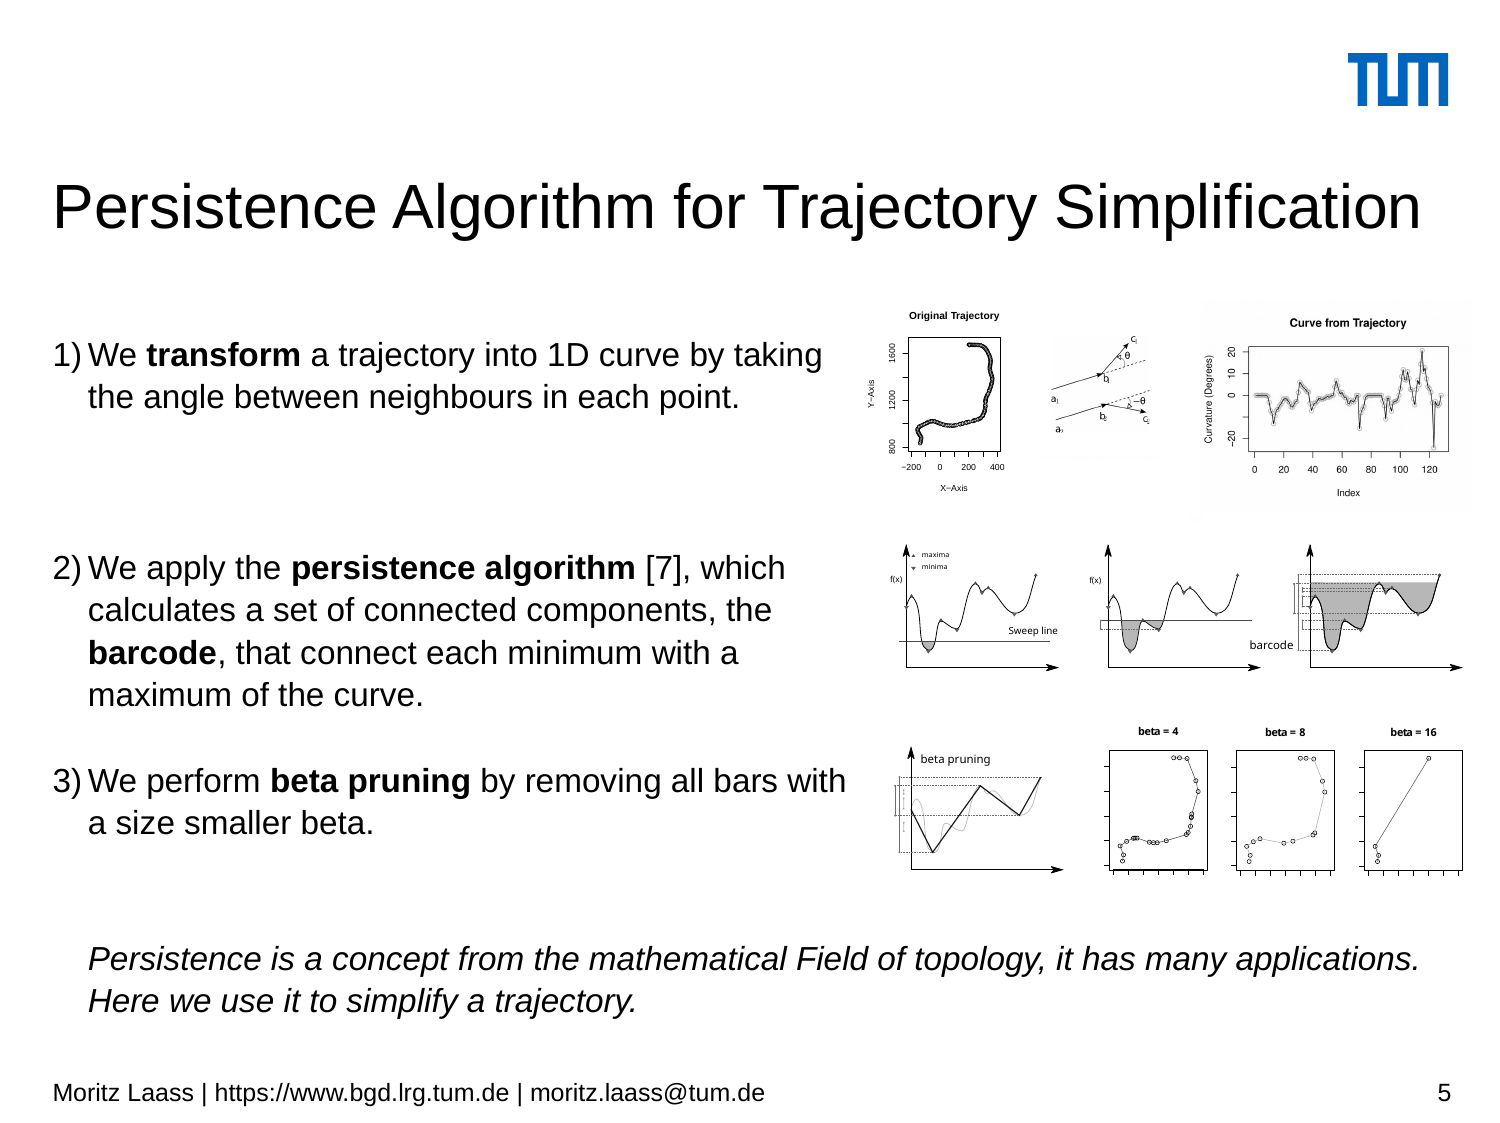

# Persistence Algorithm for Trajectory Simplification
We transform a trajectory into 1D curve by taking the angle between neighbours in each point.
We apply the persistence algorithm [7], which calculates a set of connected components, the barcode, that connect each minimum with a maximum of the curve.
We perform beta pruning by removing all bars with a size smaller beta.
Persistence is a concept from the mathematical Field of topology, it has many applications. Here we use it to simplify a trajectory.
Moritz Laass | https://www.bgd.lrg.tum.de | moritz.laass@tum.de
5